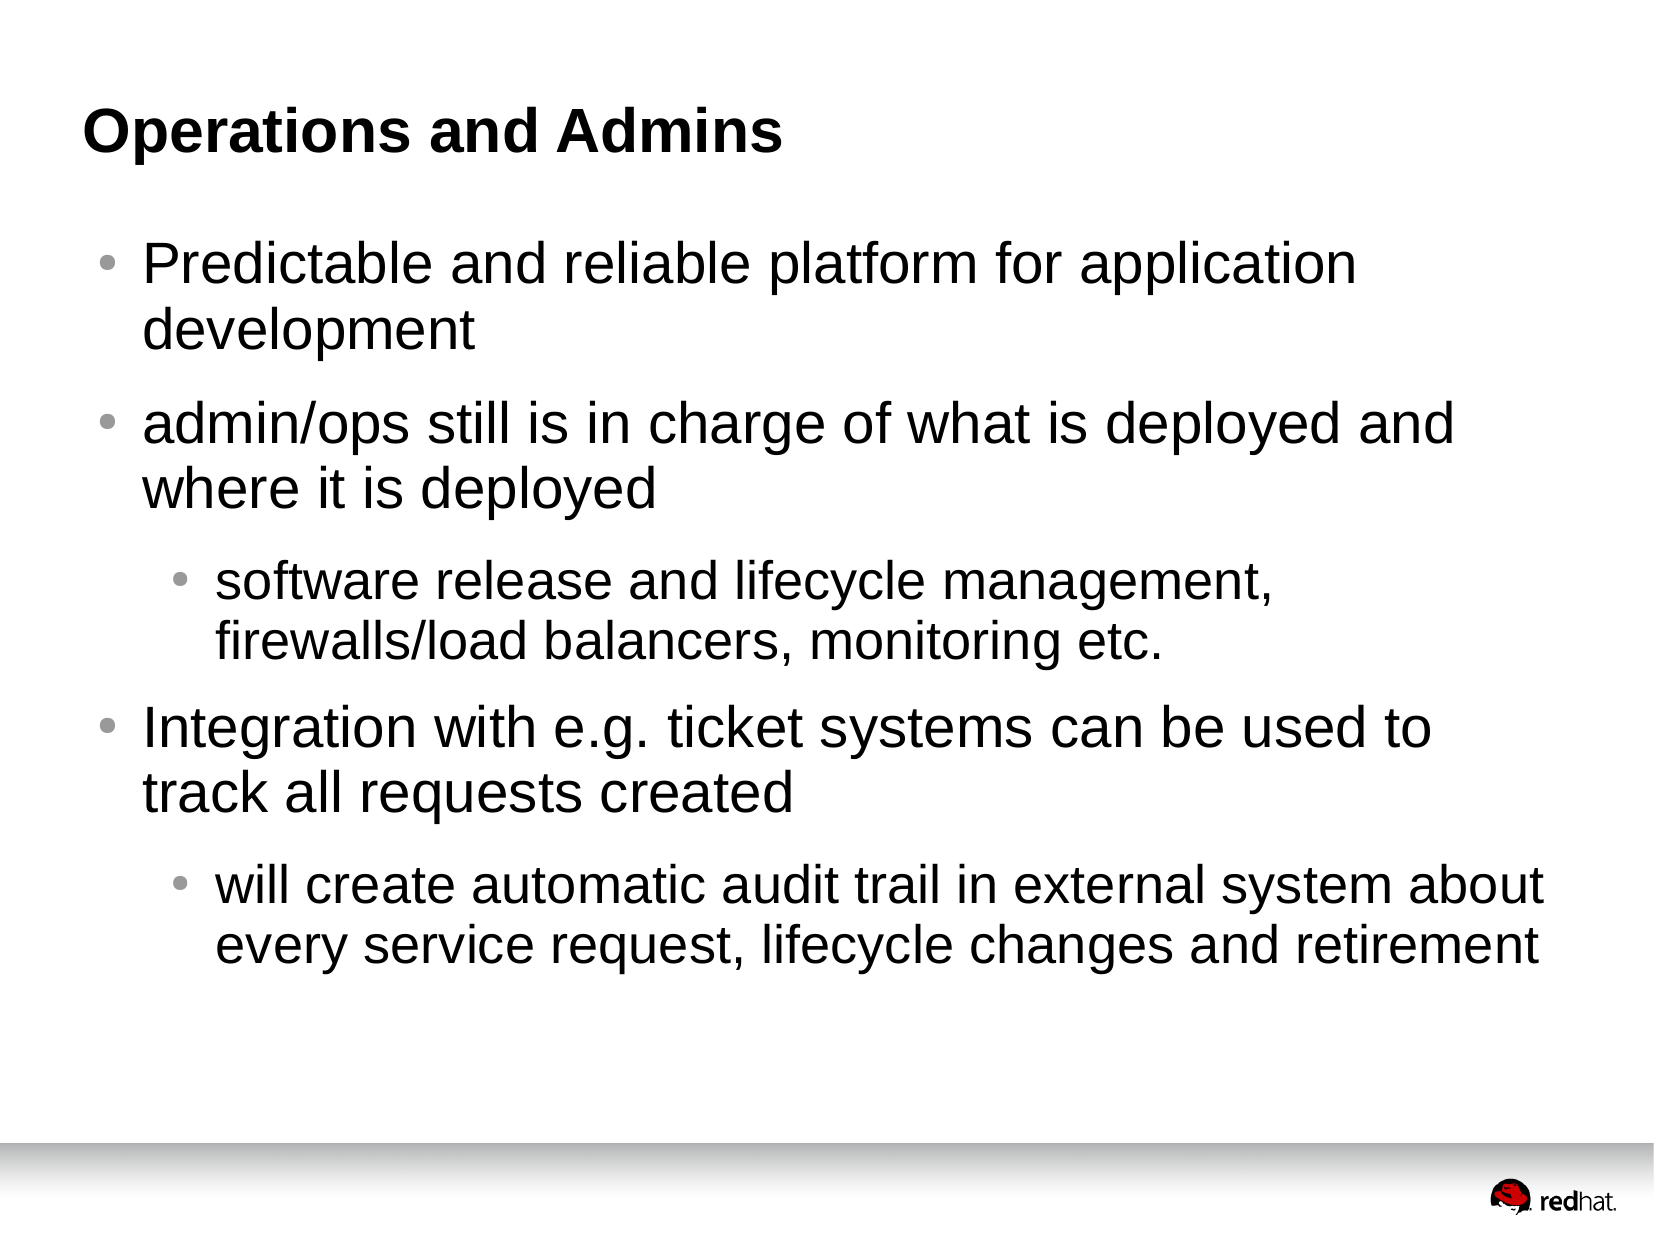

# Operations and Admins
Predictable and reliable platform for application development
admin/ops still is in charge of what is deployed and where it is deployed
software release and lifecycle management, firewalls/load balancers, monitoring etc.
Integration with e.g. ticket systems can be used to track all requests created
will create automatic audit trail in external system about every service request, lifecycle changes and retirement